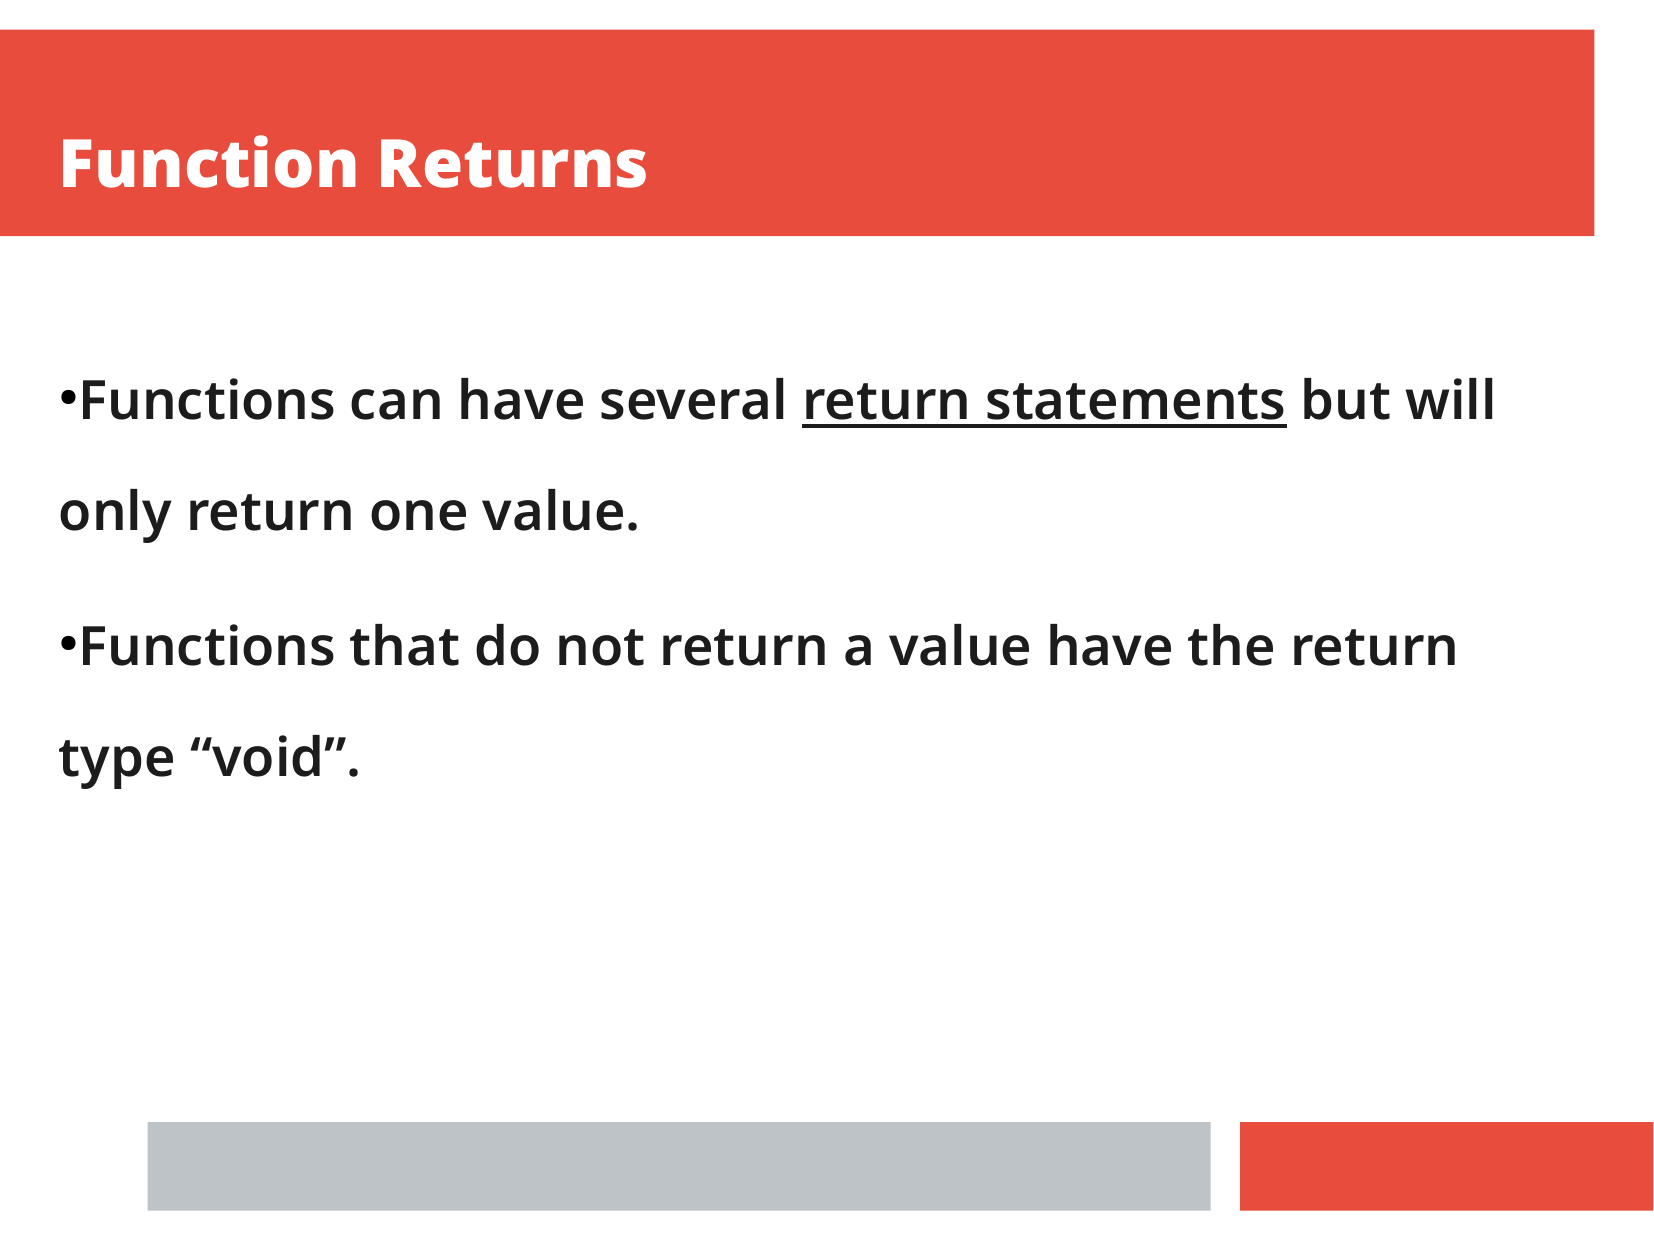

# Function Returns
Functions can have several return statements but will only return one value.
Functions that do not return a value have the return type “void”.